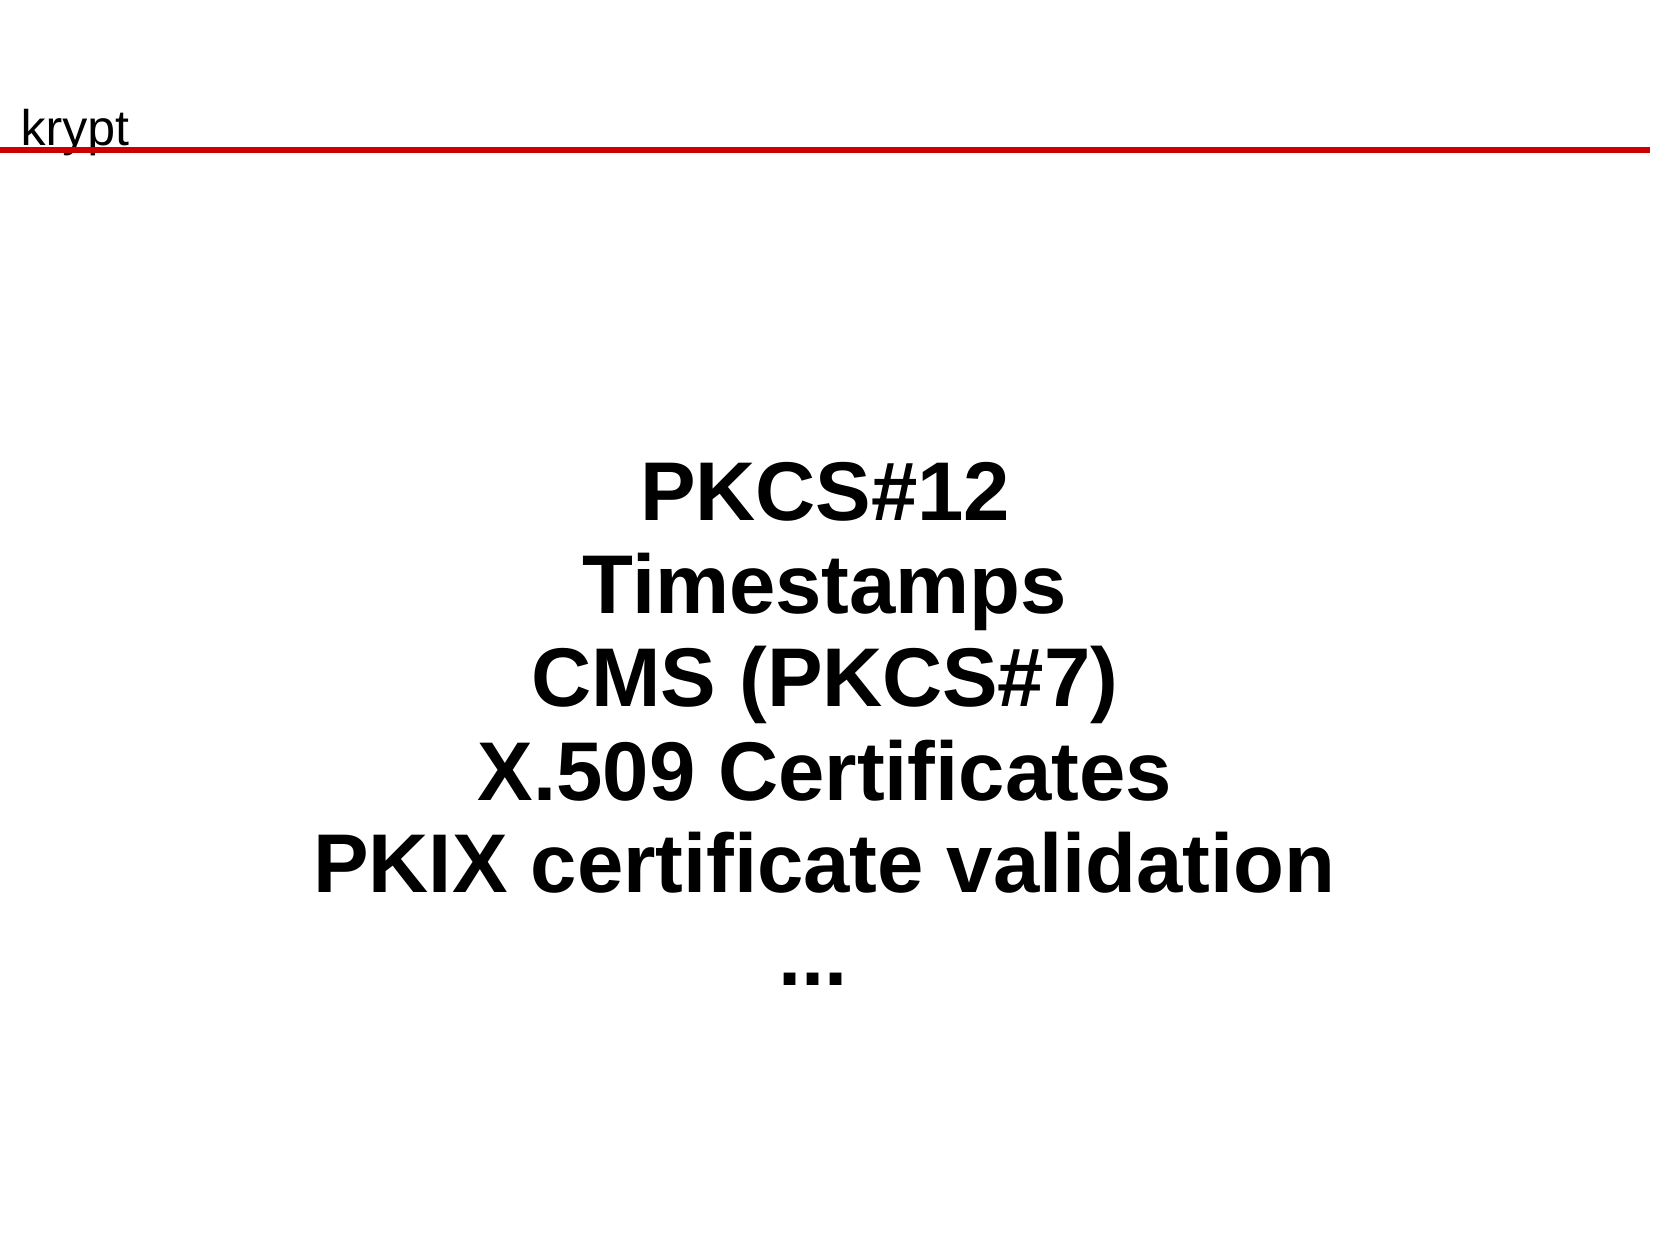

#
krypt
PKCS#12
Timestamps
CMS (PKCS#7)
X.509 Certificates
PKIX certificate validation
...